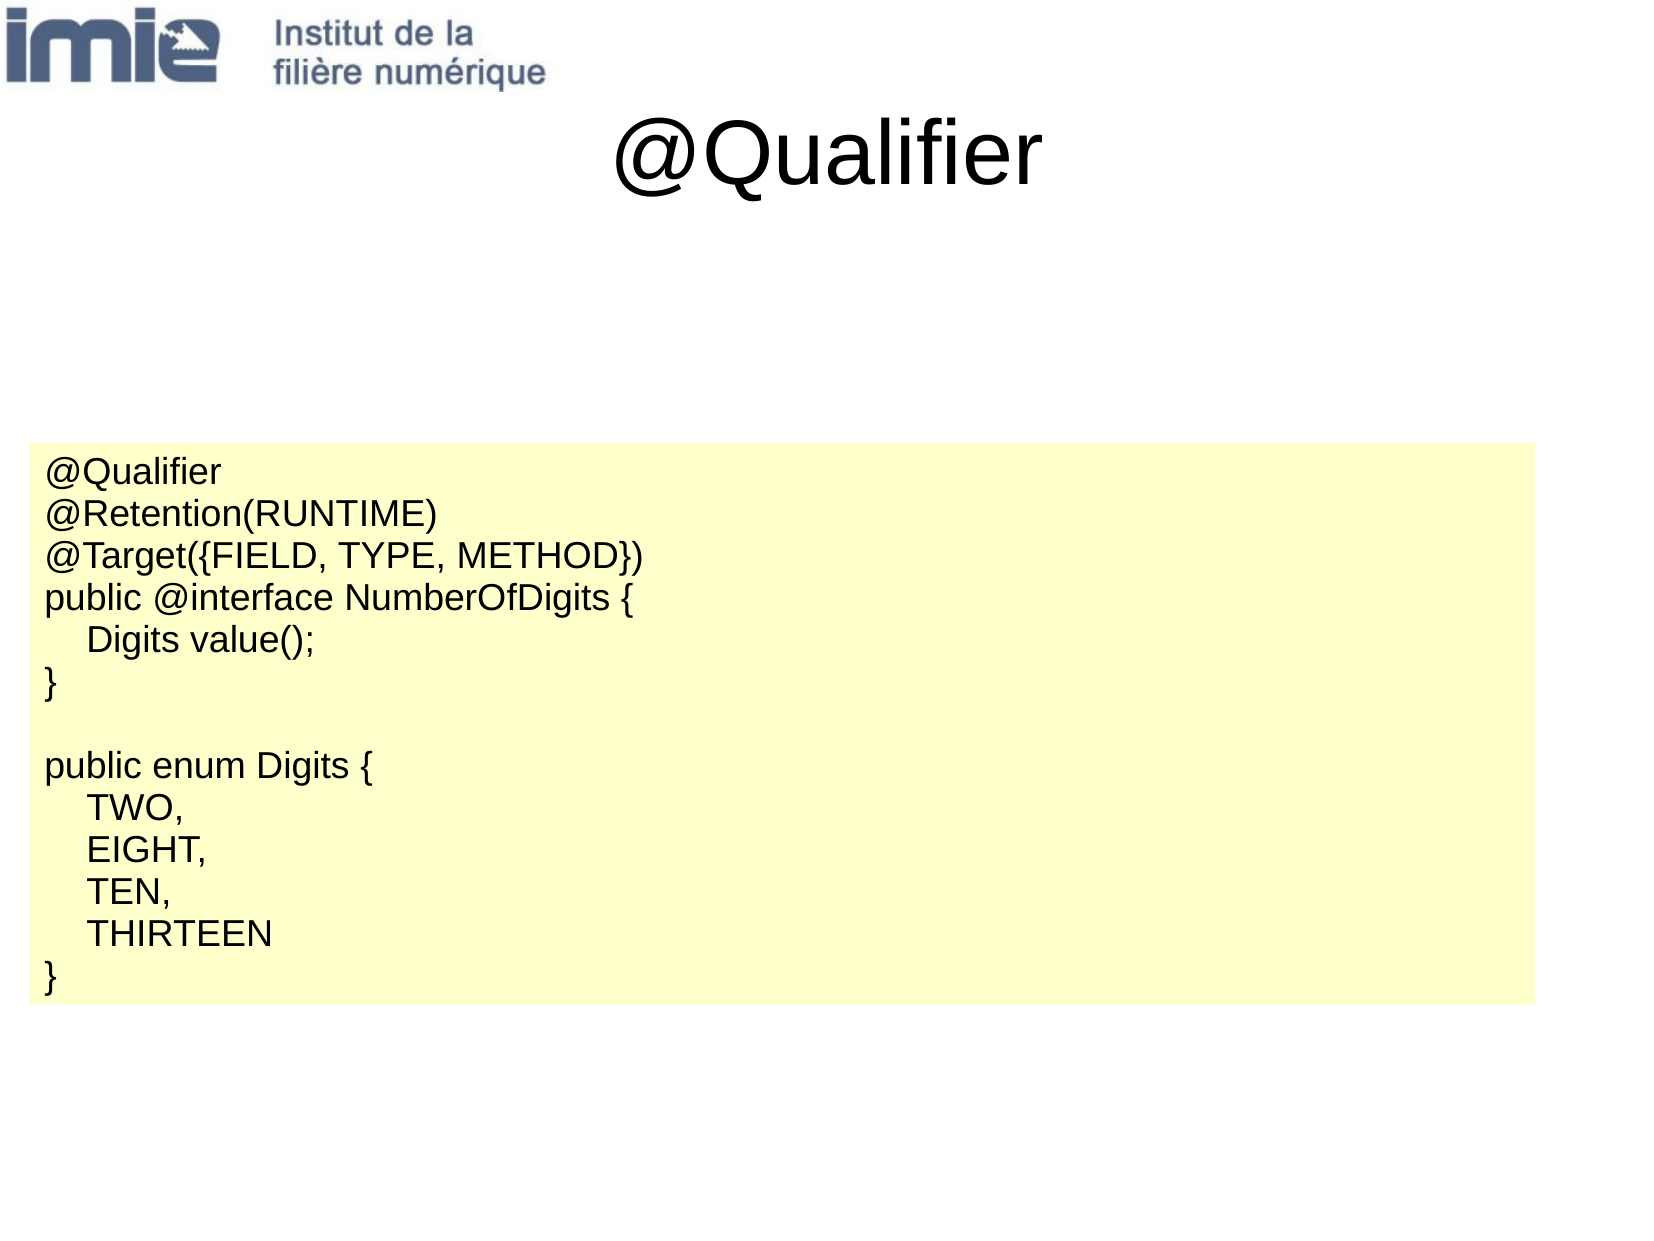

# @Qualifier
@Qualifier
@Retention(RUNTIME)
@Target({FIELD, TYPE, METHOD})
public @interface NumberOfDigits {
 Digits value();
}
public enum Digits {
 TWO,
 EIGHT,
 TEN,
 THIRTEEN
}